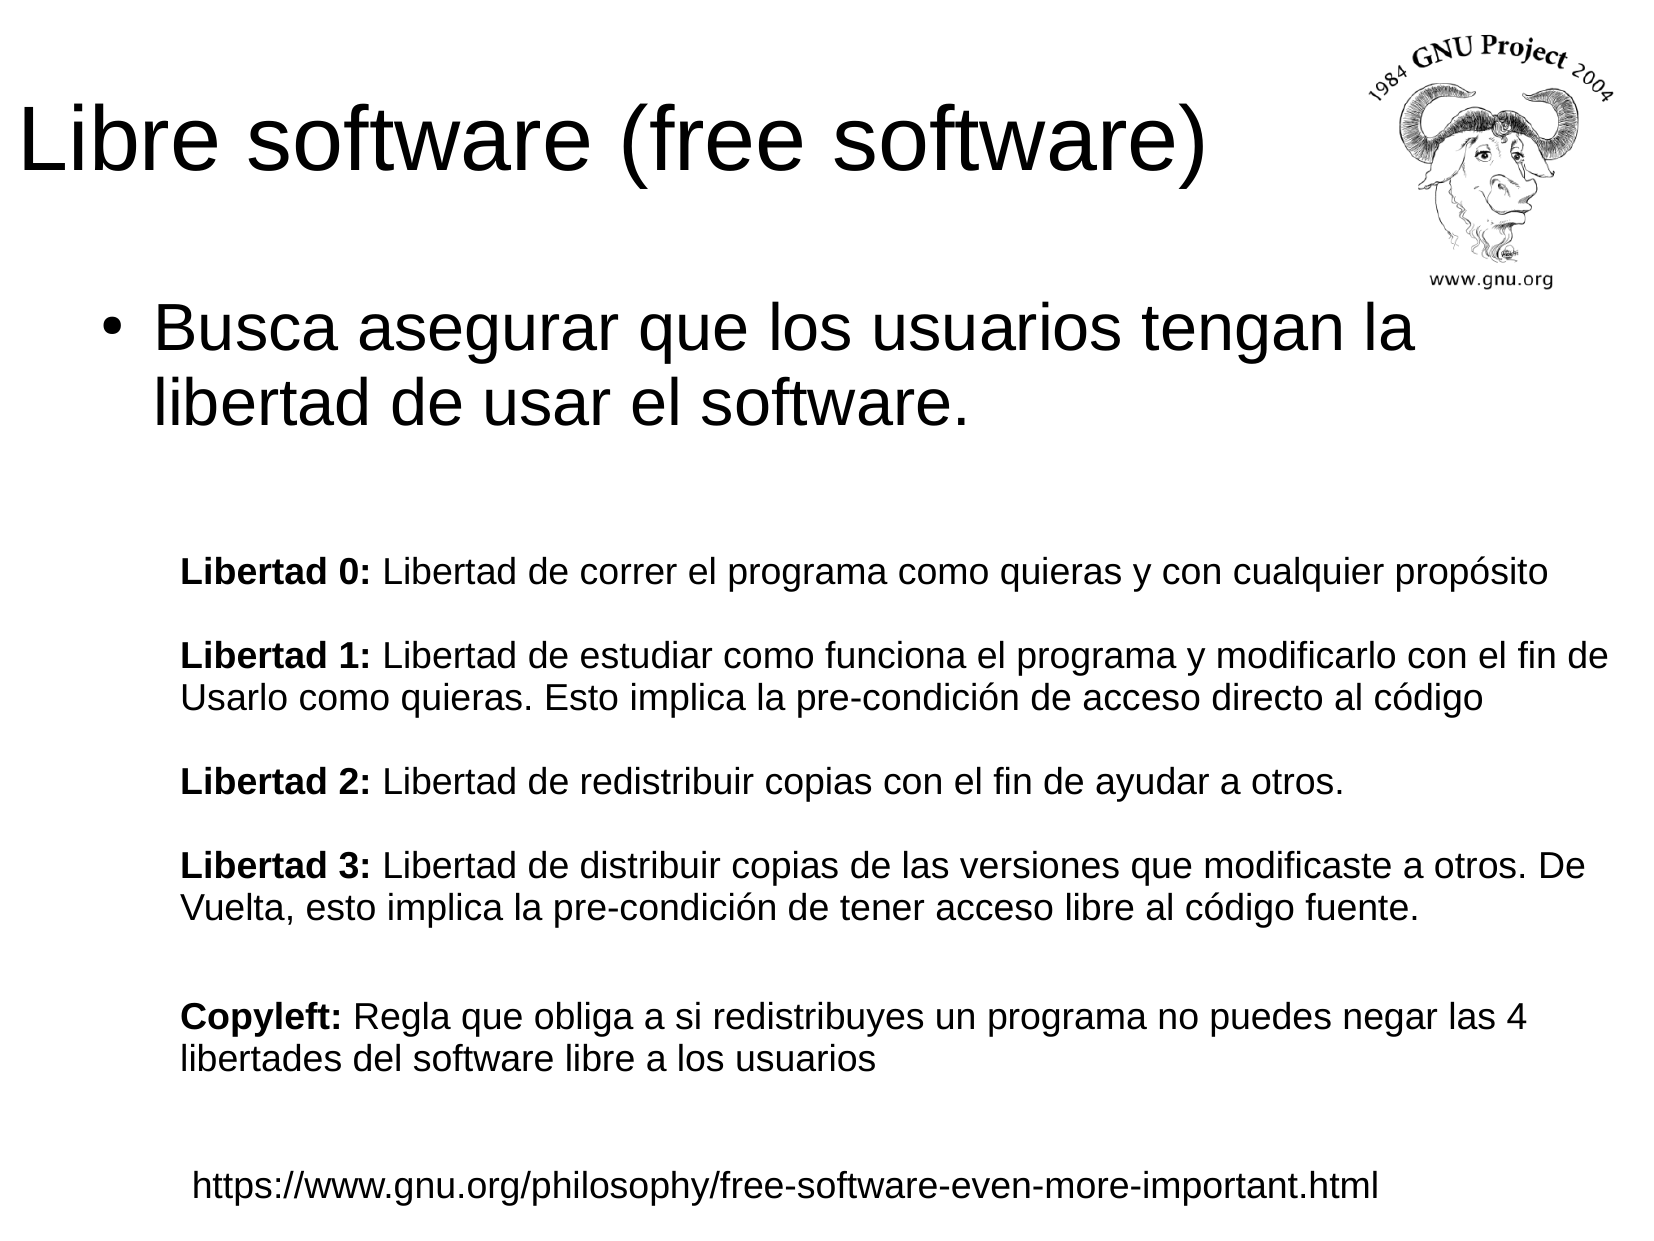

# Libre software (free software)
Busca asegurar que los usuarios tengan la libertad de usar el software.
Libertad 0: Libertad de correr el programa como quieras y con cualquier propósito
Libertad 1: Libertad de estudiar como funciona el programa y modificarlo con el fin de
Usarlo como quieras. Esto implica la pre-condición de acceso directo al código
Libertad 2: Libertad de redistribuir copias con el fin de ayudar a otros.
Libertad 3: Libertad de distribuir copias de las versiones que modificaste a otros. De
Vuelta, esto implica la pre-condición de tener acceso libre al código fuente.
Copyleft: Regla que obliga a si redistribuyes un programa no puedes negar las 4
libertades del software libre a los usuarios
https://www.gnu.org/philosophy/free-software-even-more-important.html